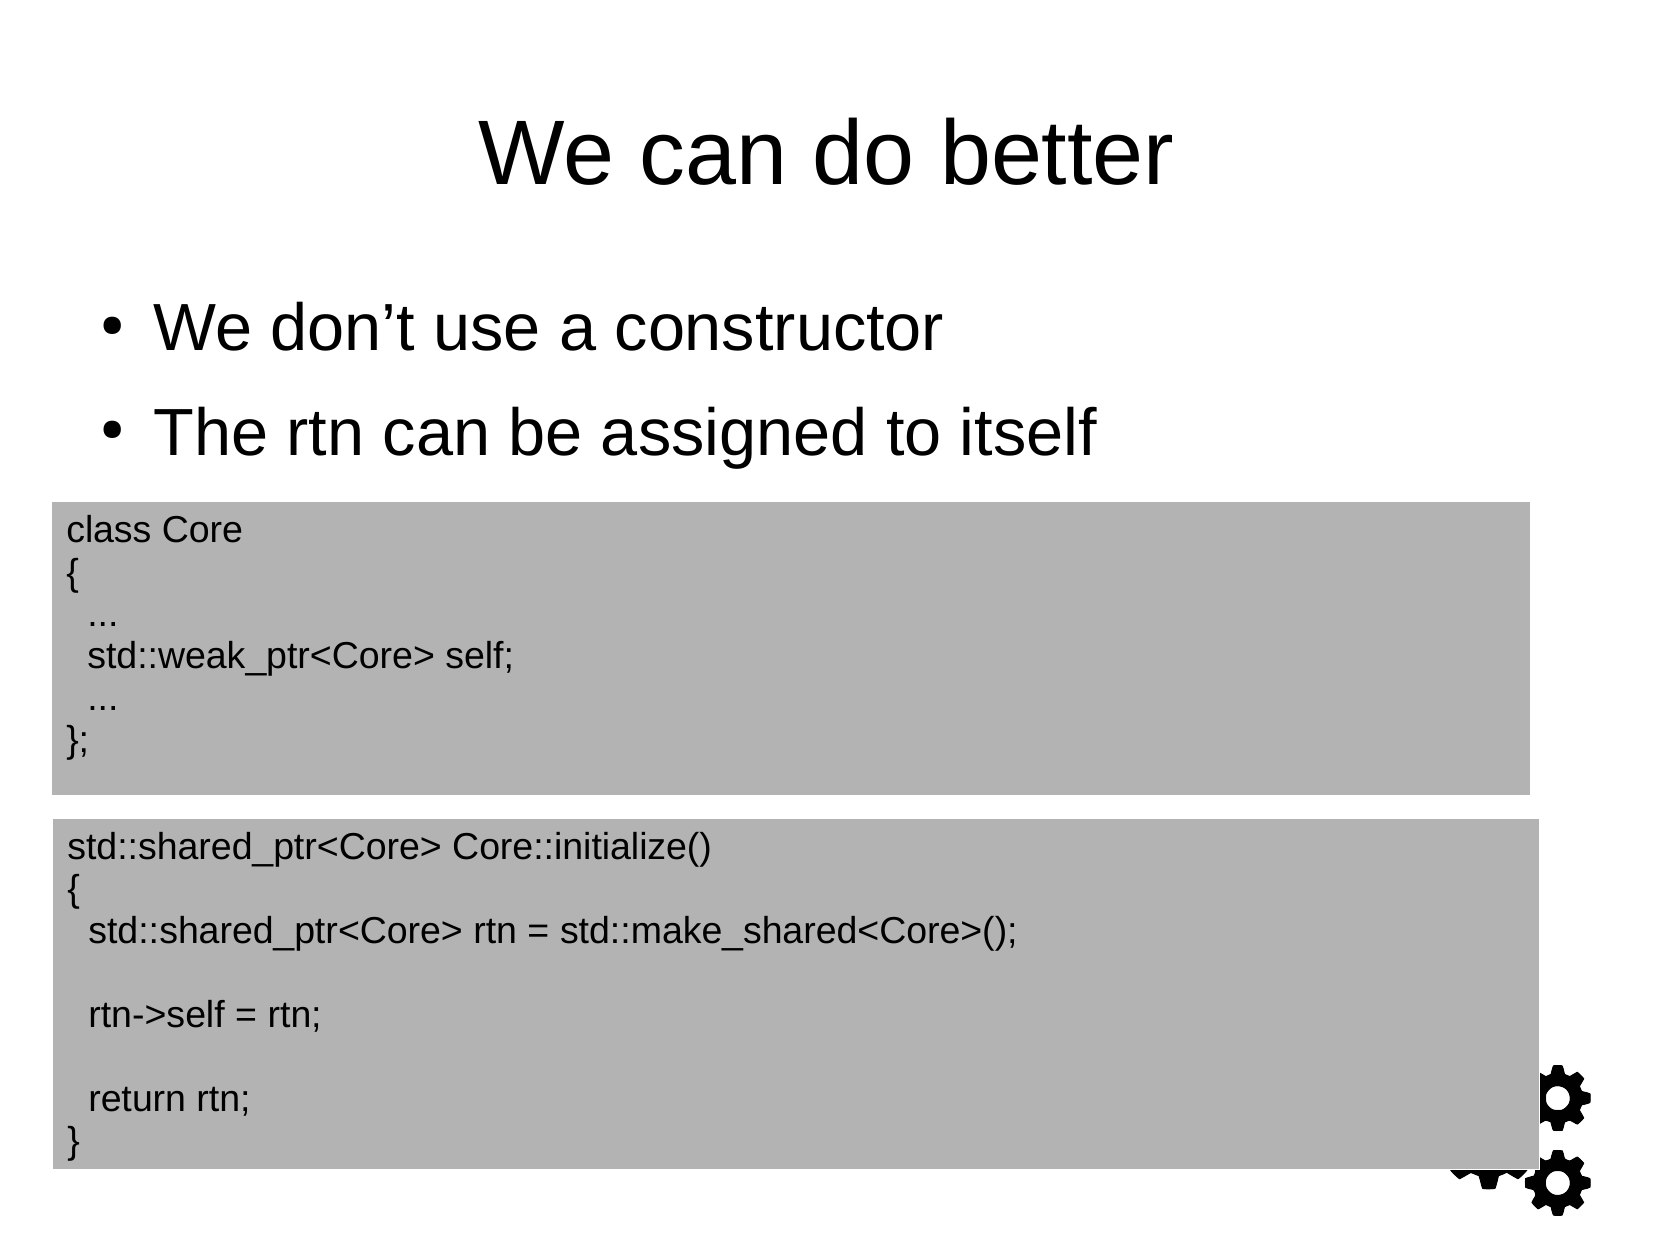

# We can do better
We don’t use a constructor
The rtn can be assigned to itself
| class Core { ... std::weak\_ptr<Core> self; ... }; |
| --- |
| std::shared\_ptr<Core> Core::initialize() { std::shared\_ptr<Core> rtn = std::make\_shared<Core>(); rtn->self = rtn; return rtn; } |
| --- |